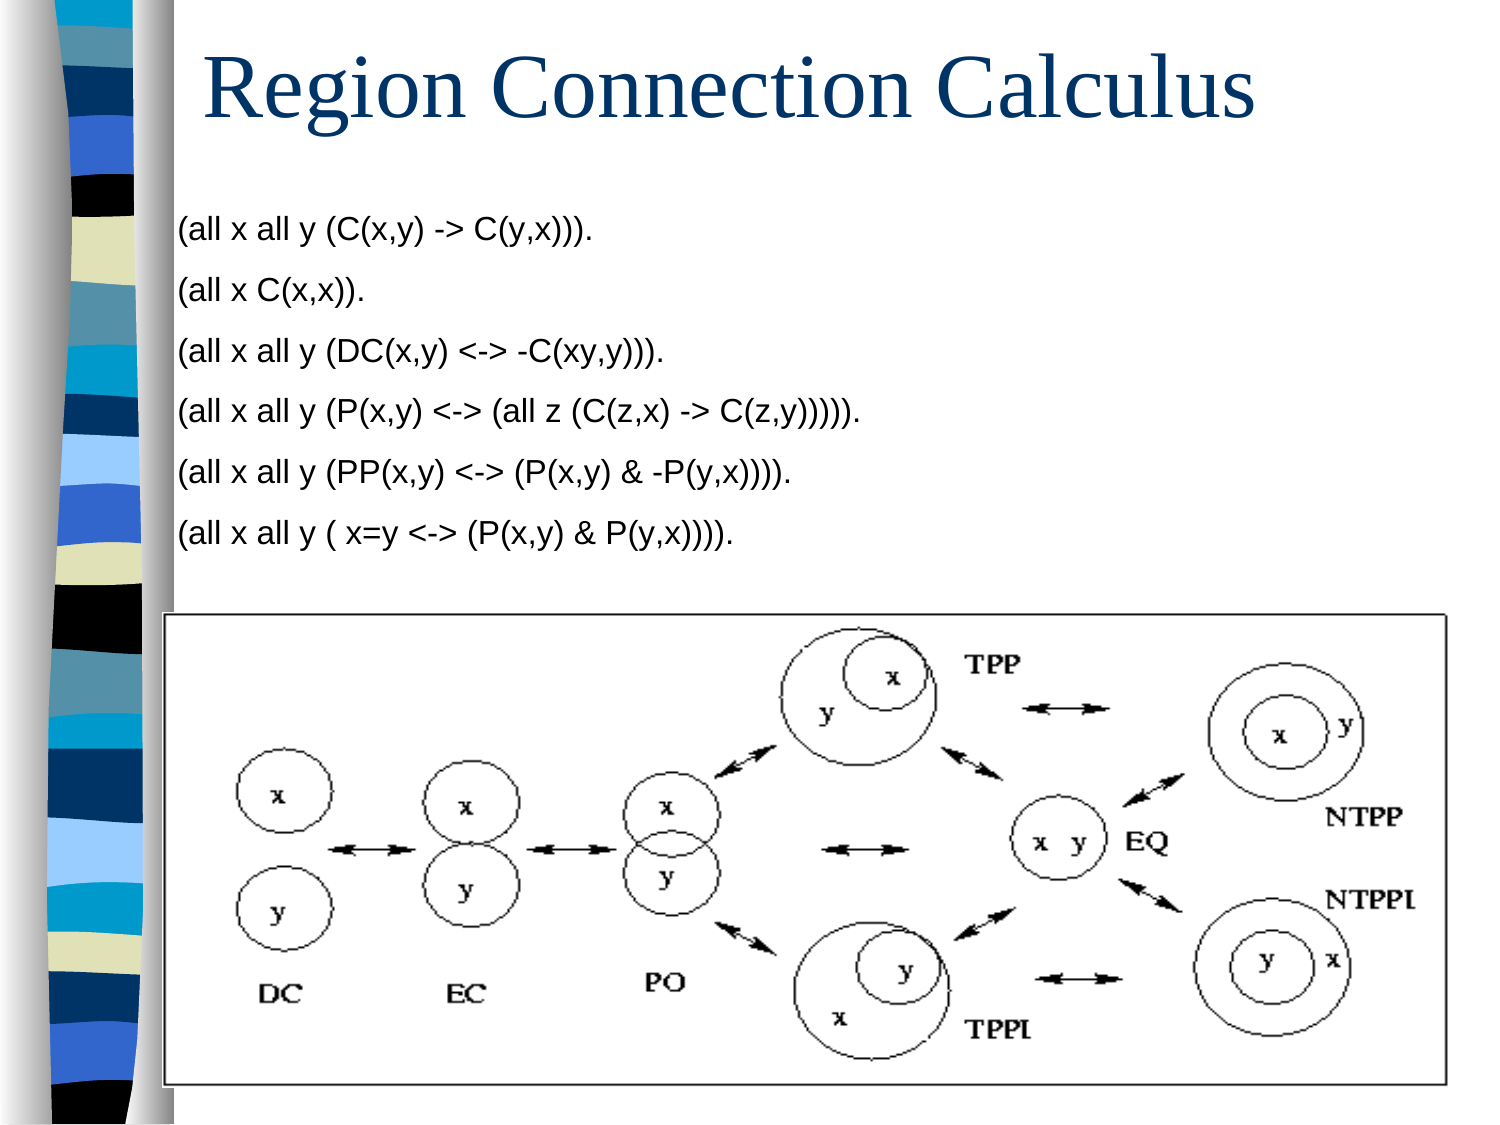

# Region Connection Calculus
(all x all y (C(x,y) -> C(y,x))).
(all x C(x,x)).
(all x all y (DC(x,y) <-> -C(xy,y))).
(all x all y (P(x,y) <-> (all z (C(z,x) -> C(z,y))))).
(all x all y (PP(x,y) <-> (P(x,y) & -P(y,x)))).
(all x all y ( x=y <-> (P(x,y) & P(y,x)))).